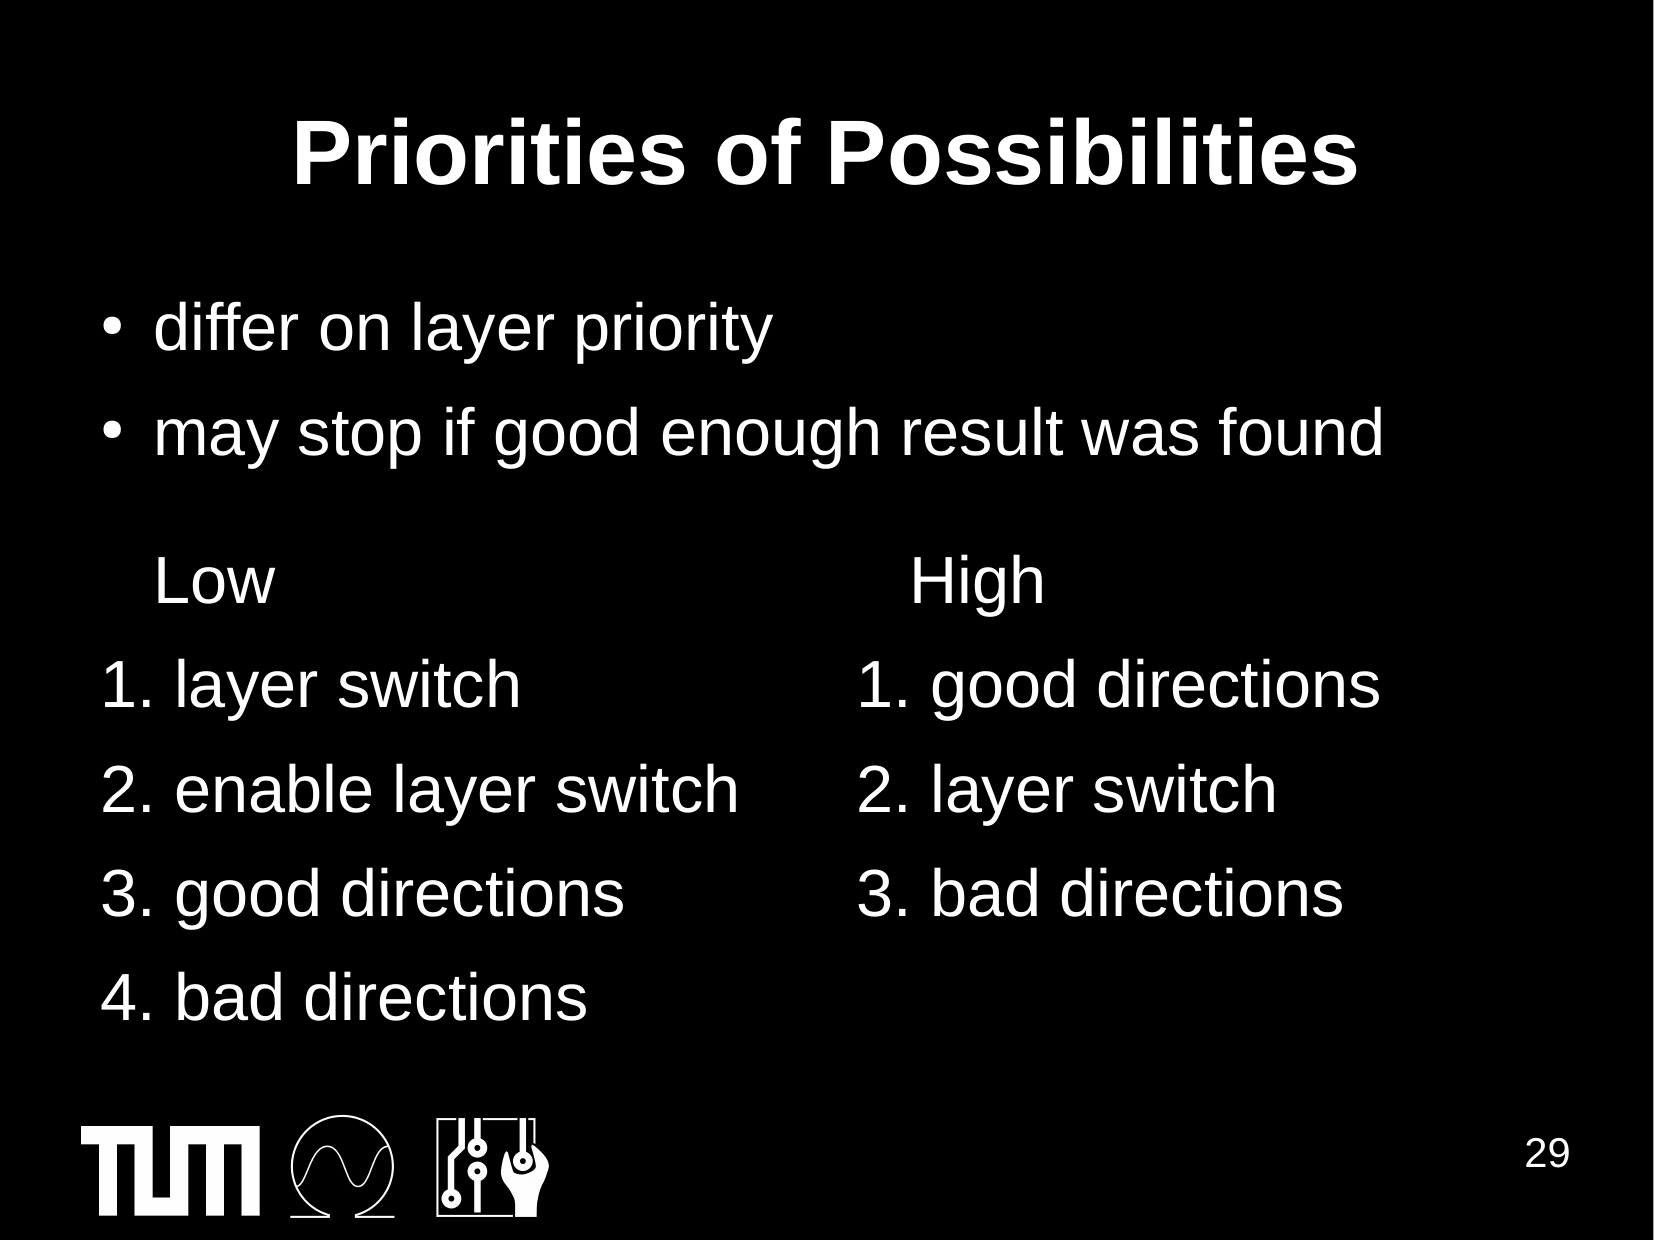

# Priorities of Possibilities
differ on layer priority
may stop if good enough result was found
Low
 layer switch
 enable layer switch
 good directions
 bad directions
High
 good directions
 layer switch
 bad directions
29